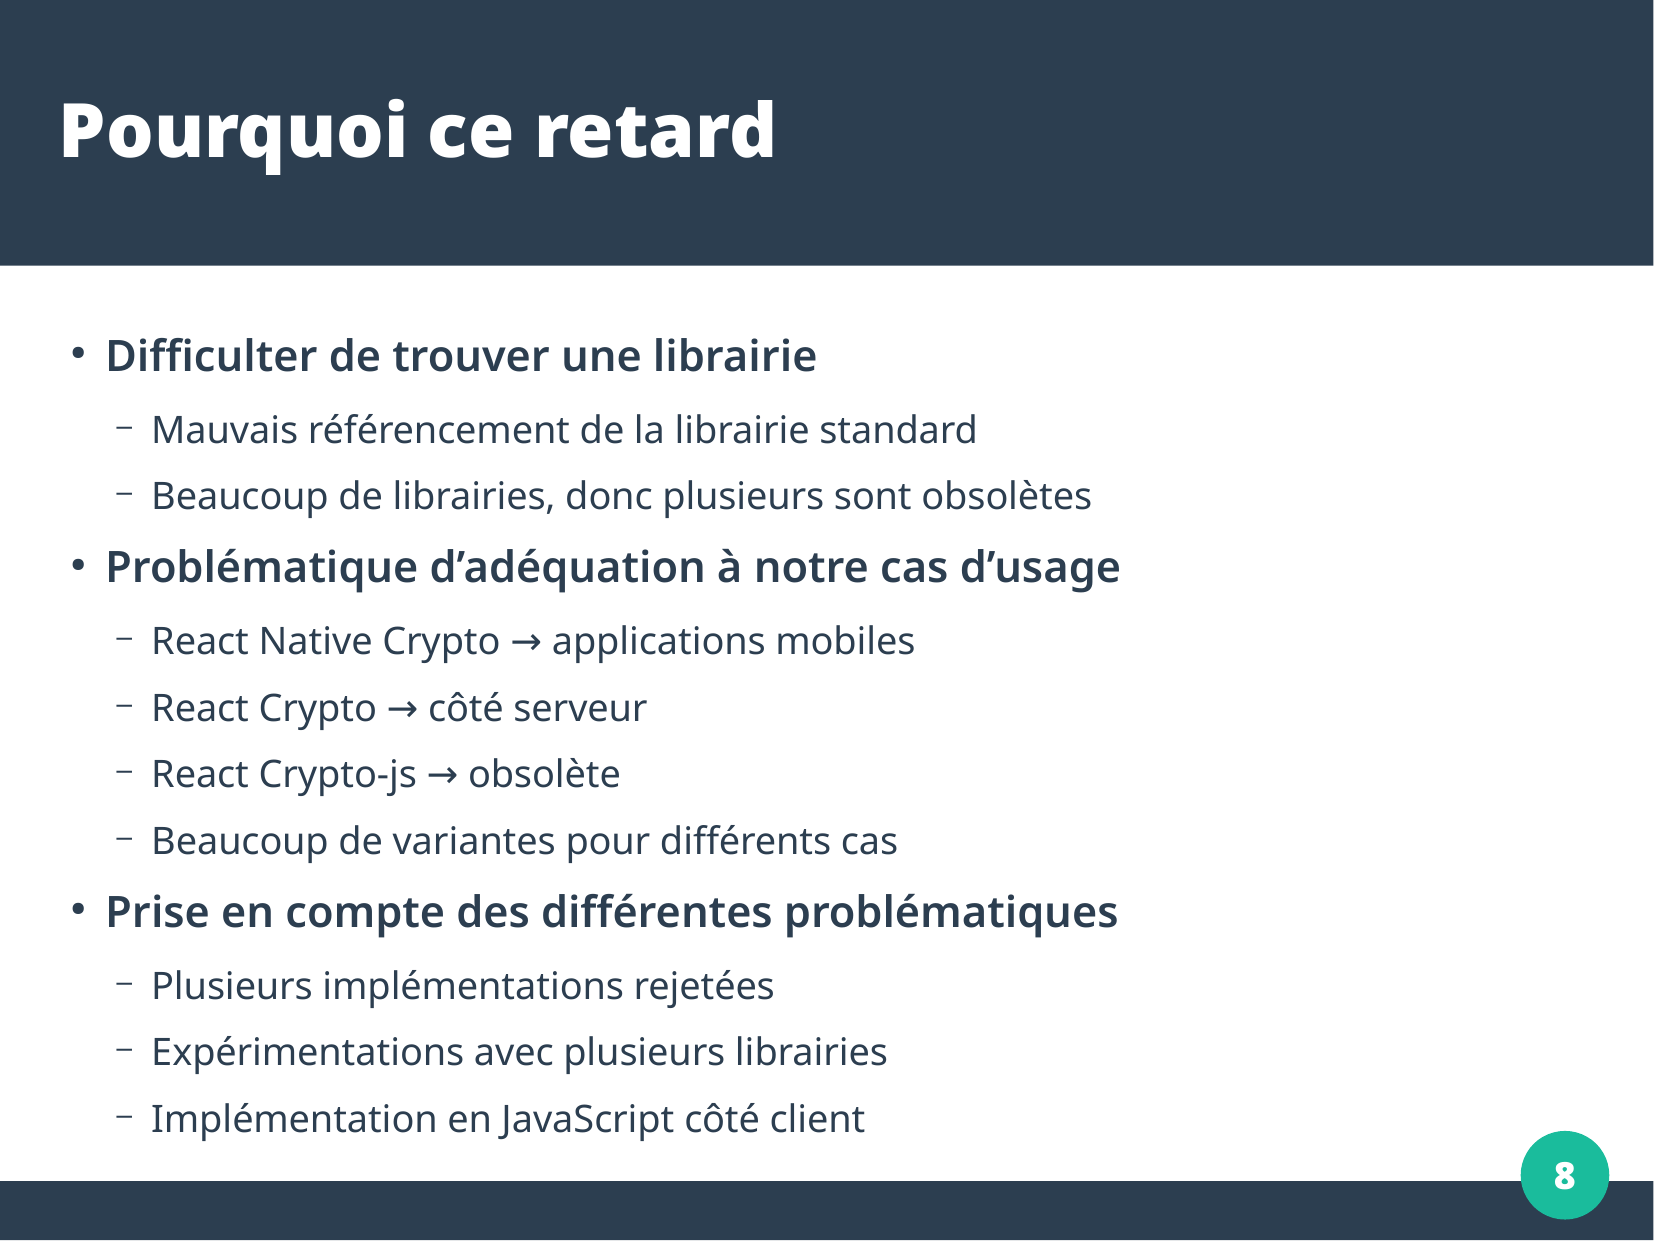

# Pourquoi ce retard
Difficulter de trouver une librairie
Mauvais référencement de la librairie standard
Beaucoup de librairies, donc plusieurs sont obsolètes
Problématique d’adéquation à notre cas d’usage
React Native Crypto → applications mobiles
React Crypto → côté serveur
React Crypto-js → obsolète
Beaucoup de variantes pour différents cas
Prise en compte des différentes problématiques
Plusieurs implémentations rejetées
Expérimentations avec plusieurs librairies
Implémentation en JavaScript côté client
8